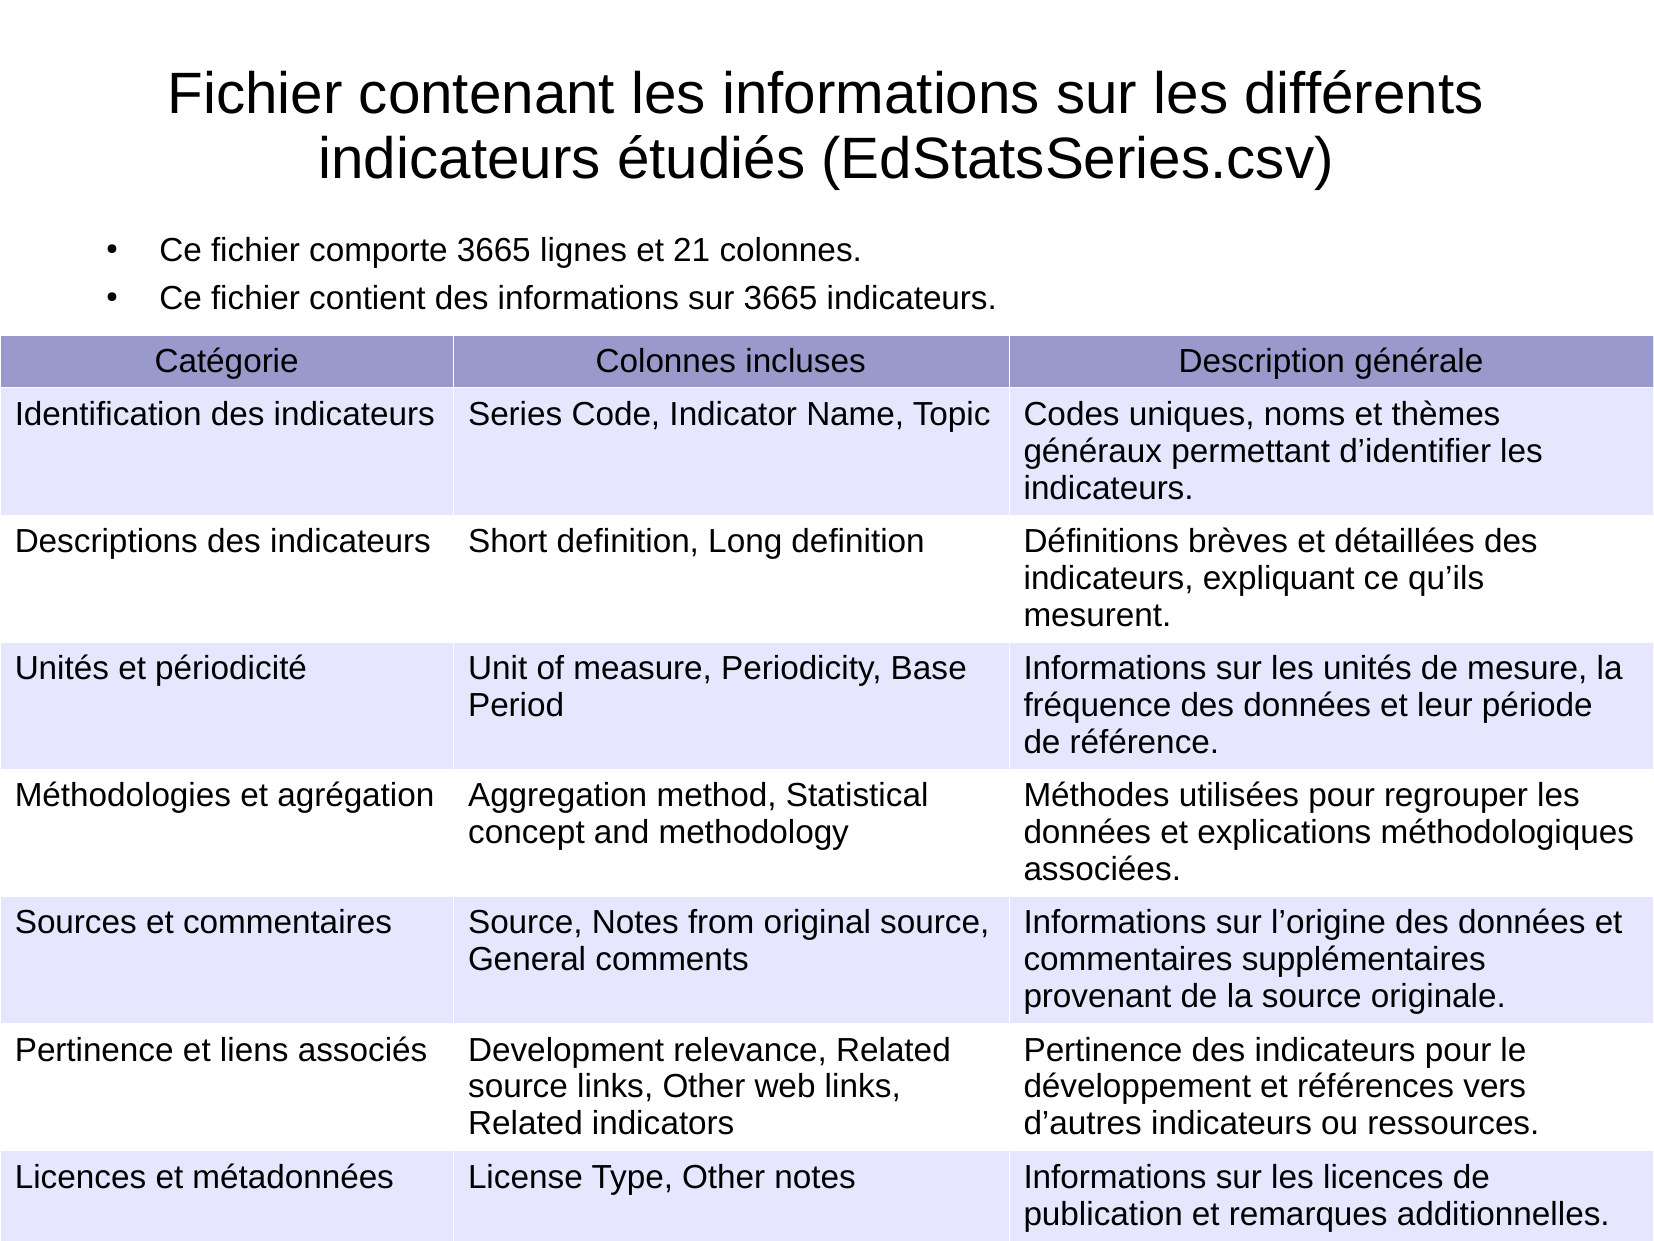

# Fichier contenant les informations sur les différents indicateurs étudiés (EdStatsSeries.csv)
Ce fichier comporte 3665 lignes et 21 colonnes.
Ce fichier contient des informations sur 3665 indicateurs.
| Catégorie | Colonnes incluses | Description générale |
| --- | --- | --- |
| Identification des indicateurs | Series Code, Indicator Name, Topic | Codes uniques, noms et thèmes généraux permettant d’identifier les indicateurs. |
| Descriptions des indicateurs | Short definition, Long definition | Définitions brèves et détaillées des indicateurs, expliquant ce qu’ils mesurent. |
| Unités et périodicité | Unit of measure, Periodicity, Base Period | Informations sur les unités de mesure, la fréquence des données et leur période de référence. |
| Méthodologies et agrégation | Aggregation method, Statistical concept and methodology | Méthodes utilisées pour regrouper les données et explications méthodologiques associées. |
| Sources et commentaires | Source, Notes from original source, General comments | Informations sur l’origine des données et commentaires supplémentaires provenant de la source originale. |
| Pertinence et liens associés | Development relevance, Related source links, Other web links, Related indicators | Pertinence des indicateurs pour le développement et références vers d’autres indicateurs ou ressources. |
| Licences et métadonnées | License Type, Other notes | Informations sur les licences de publication et remarques additionnelles. |